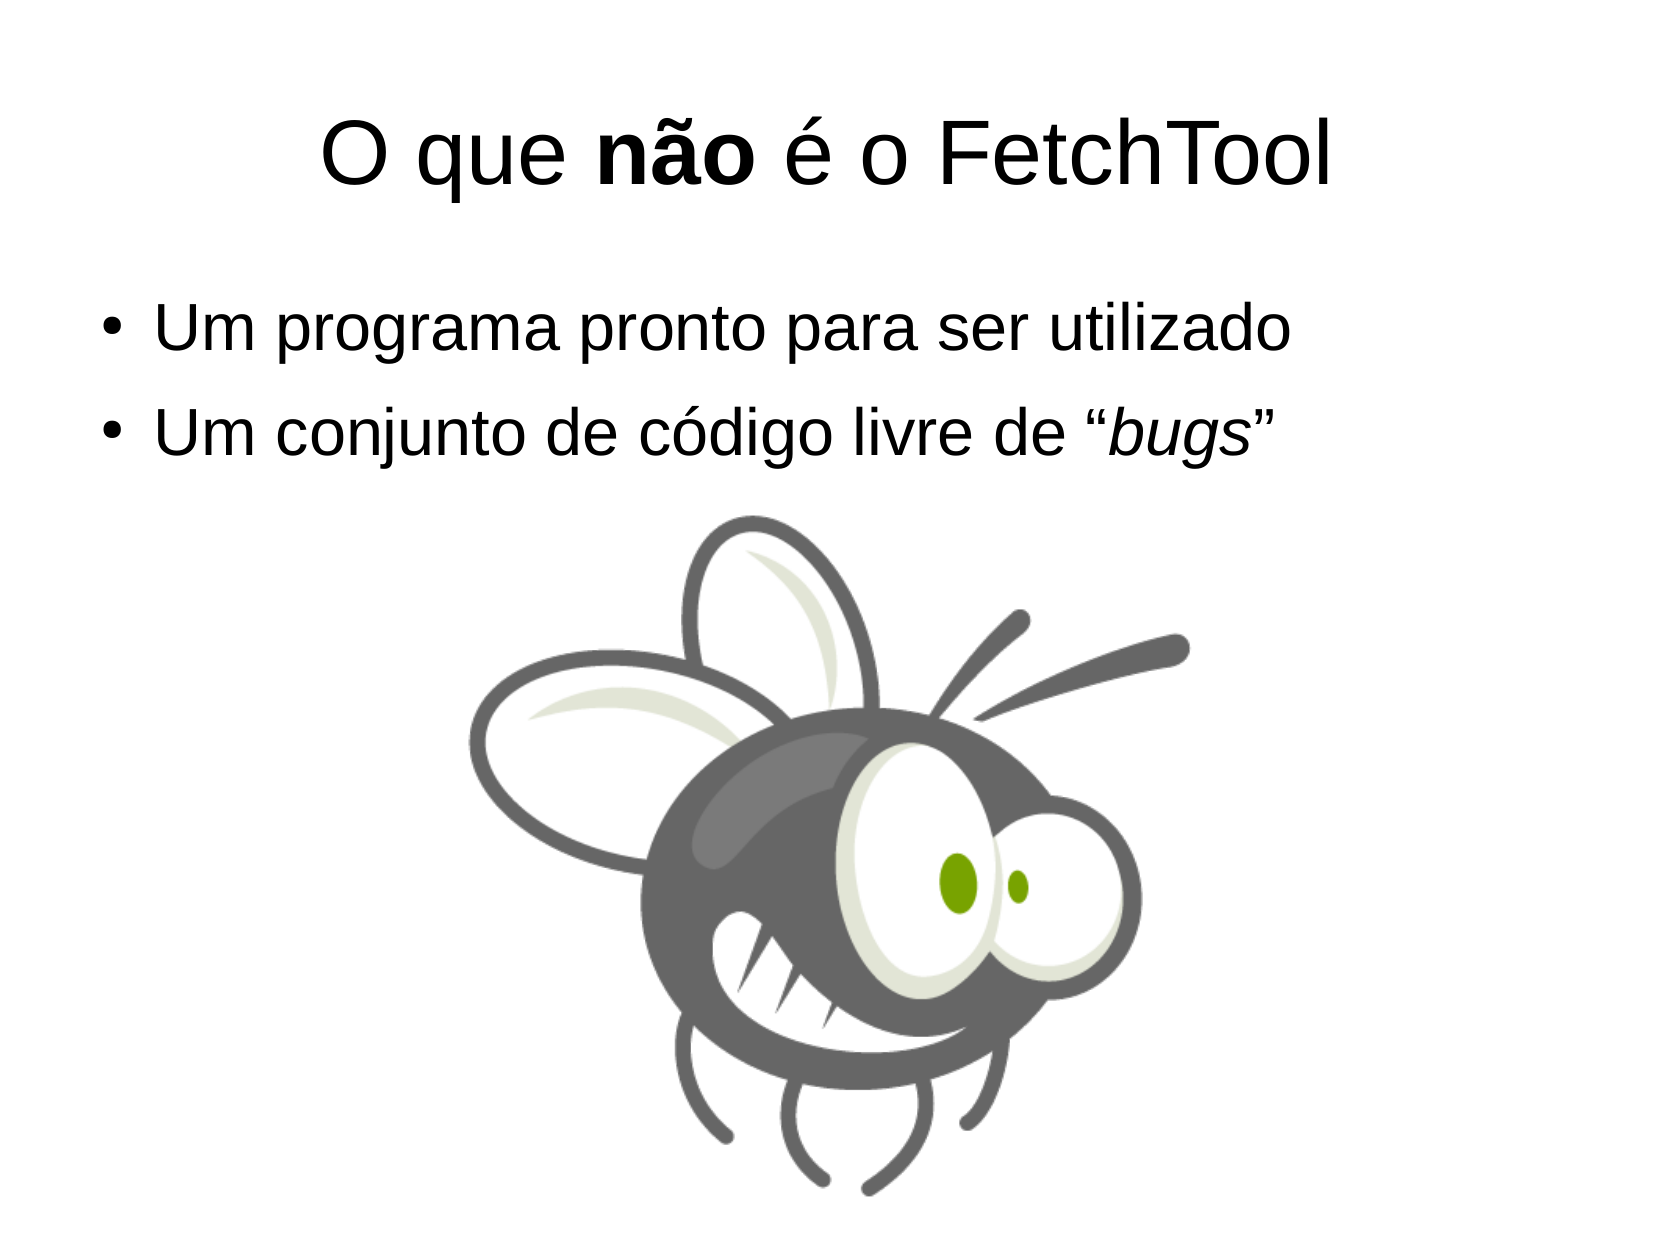

# O que não é o FetchTool
Um programa pronto para ser utilizado
Um conjunto de código livre de “bugs”